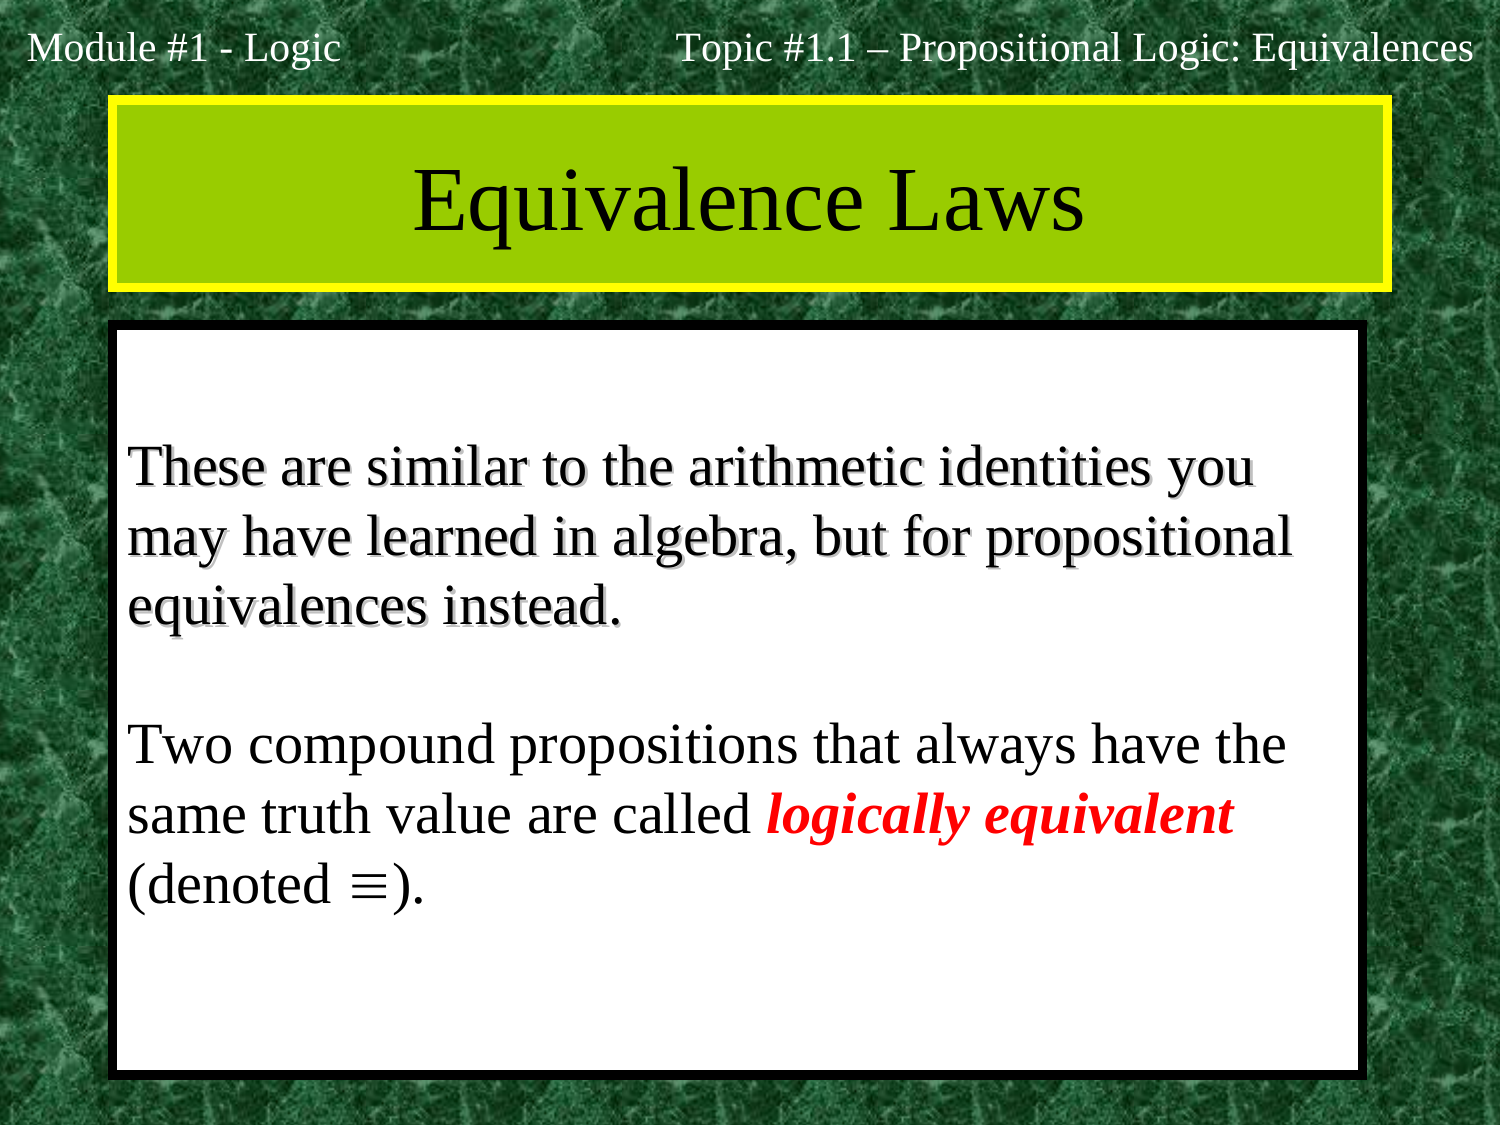

Topic #1.1 – Propositional Logic: Equivalences
# Equivalence Laws
These are similar to the arithmetic identities you may have learned in algebra, but for propositional equivalences instead.
Two compound propositions that always have the same truth value are called logically equivalent (denoted ).